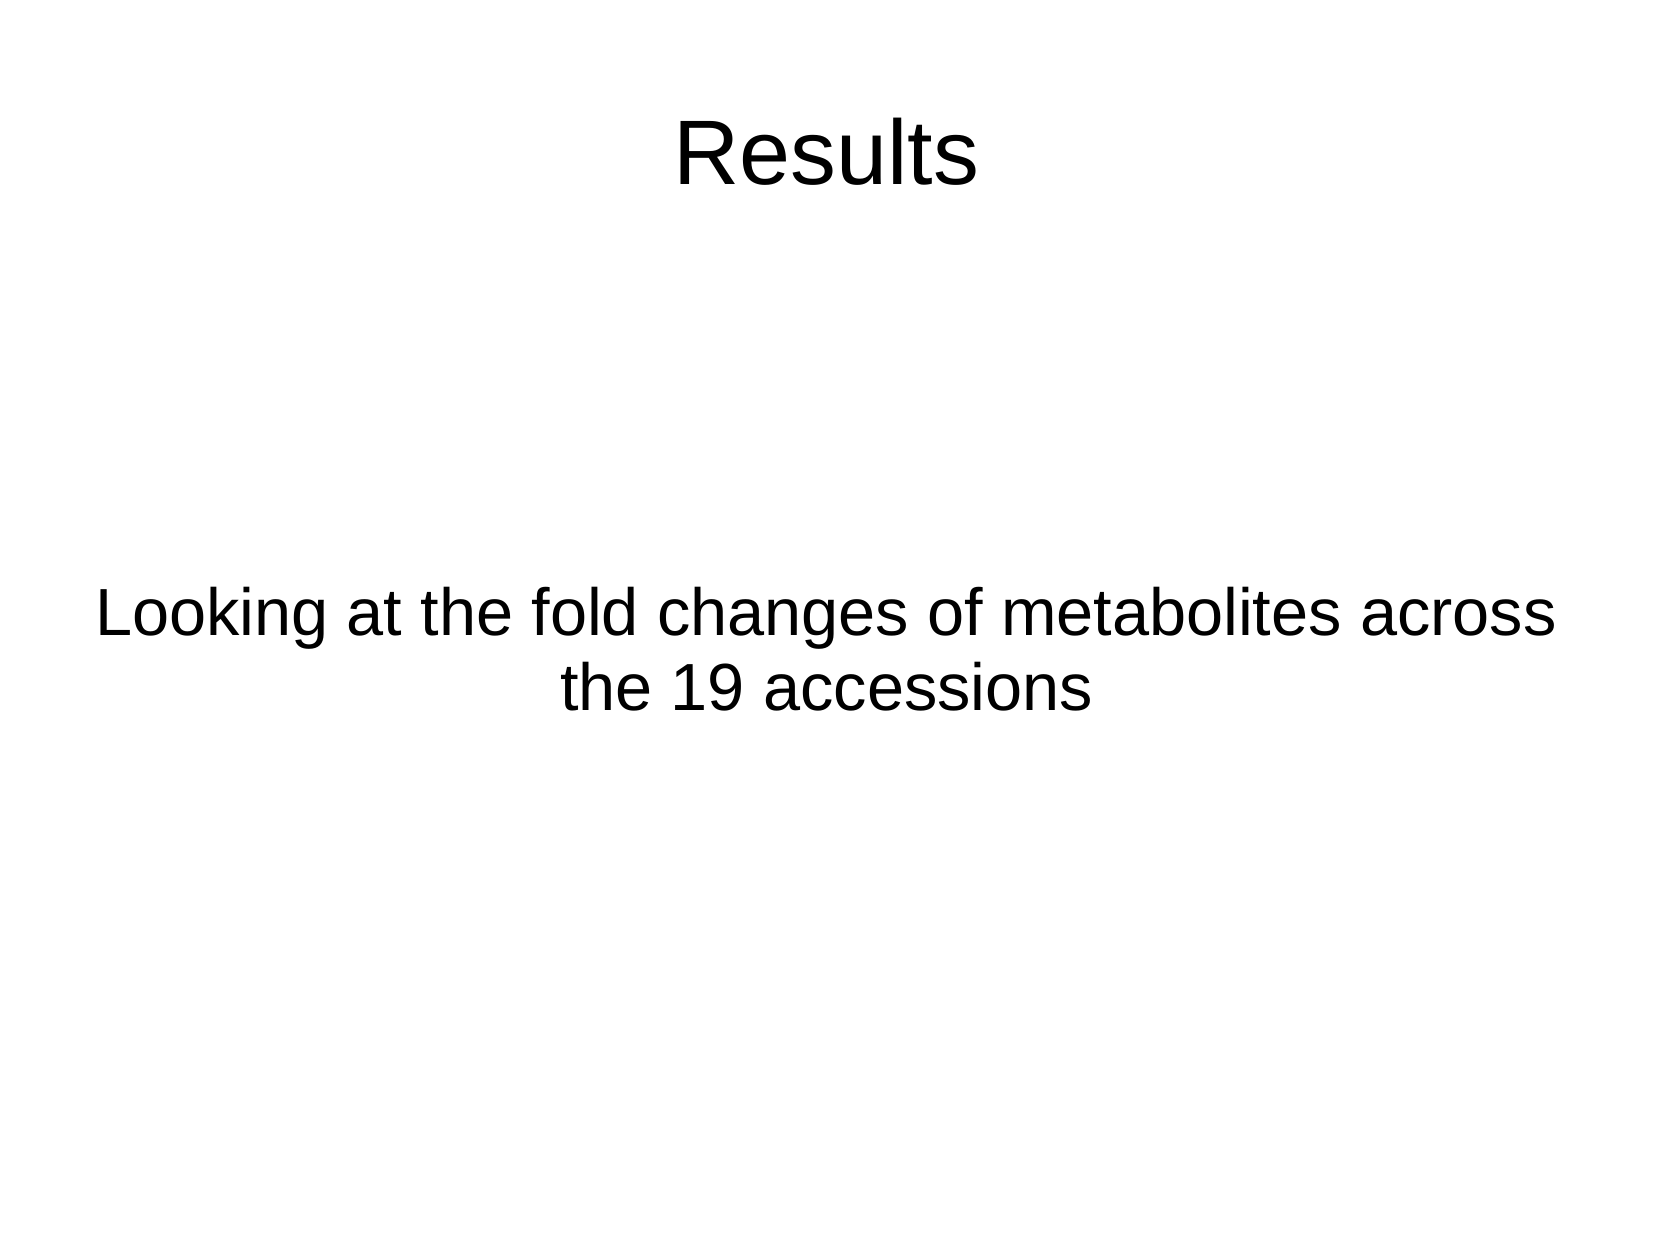

# Results
Looking at the fold changes of metabolites across the 19 accessions